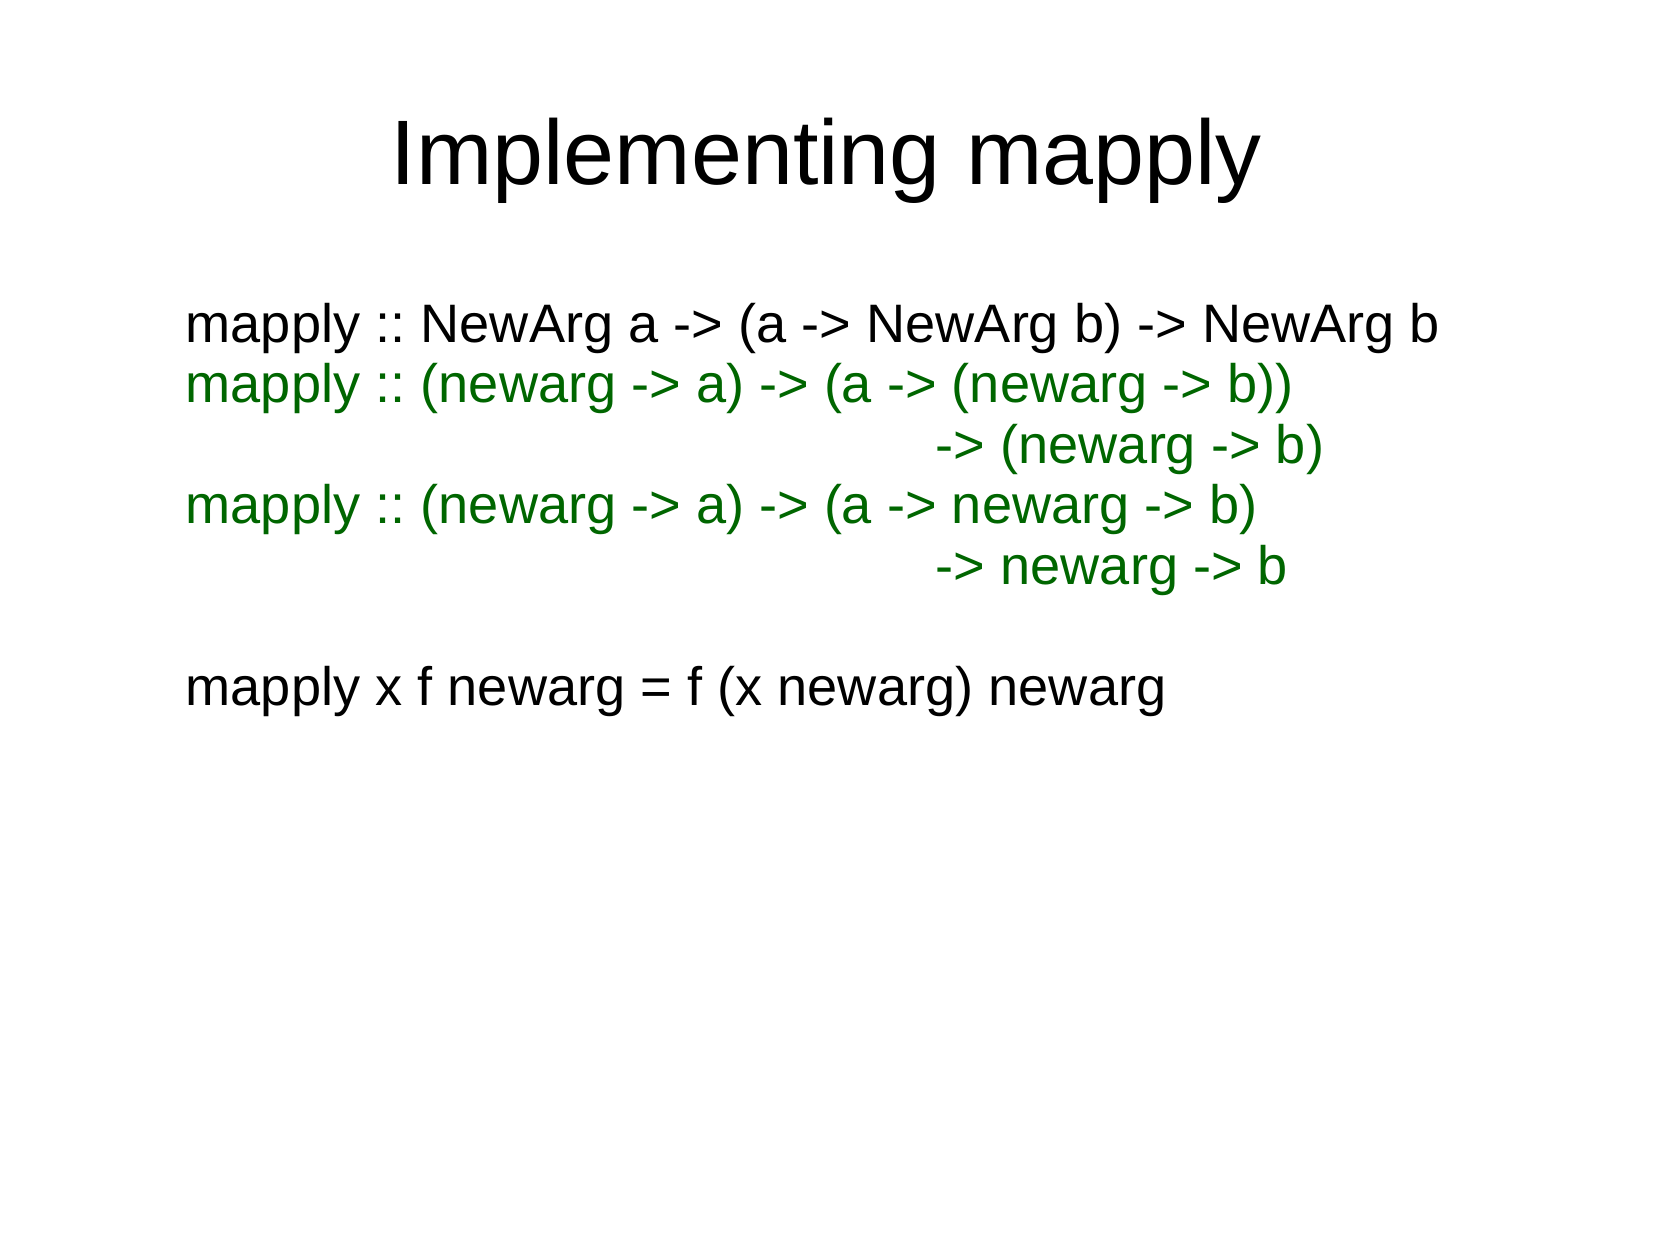

# Implementing mapply
mapply :: NewArg a -> (a -> NewArg b) -> NewArg b
mapply :: (newarg -> a) -> (a -> (newarg -> b))
										-> (newarg -> b)
mapply :: (newarg -> a) -> (a -> newarg -> b)
										-> newarg -> b
mapply x f newarg = f (x newarg) newarg